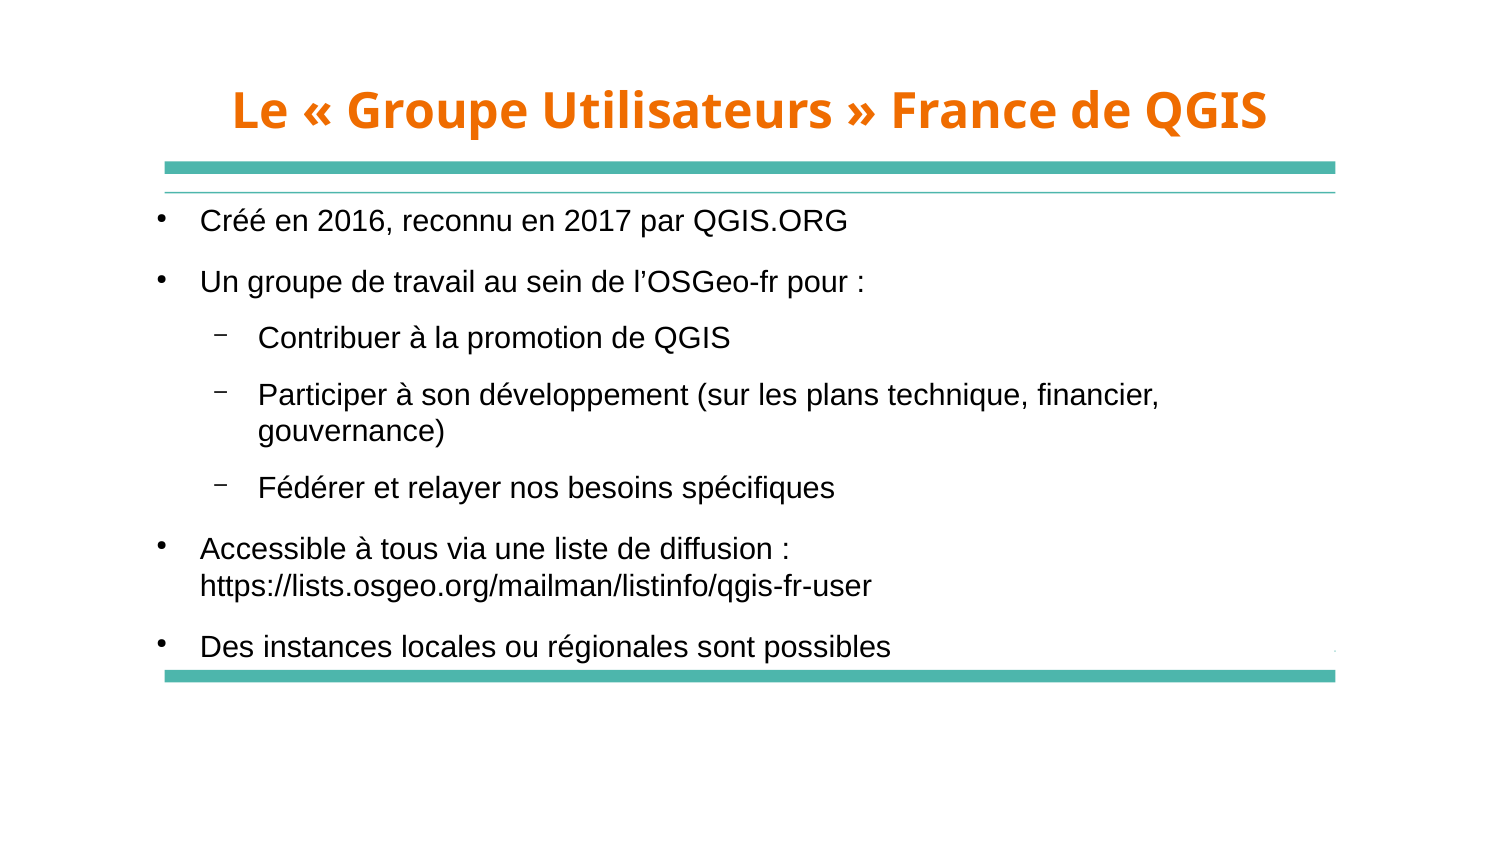

Le « Groupe Utilisateurs » France de QGIS
# Créé en 2016, reconnu en 2017 par QGIS.ORG
Un groupe de travail au sein de l’OSGeo-fr pour :
Contribuer à la promotion de QGIS
Participer à son développement (sur les plans technique, financier, gouvernance)
Fédérer et relayer nos besoins spécifiques
Accessible à tous via une liste de diffusion : https://lists.osgeo.org/mailman/listinfo/qgis-fr-user
Des instances locales ou régionales sont possibles